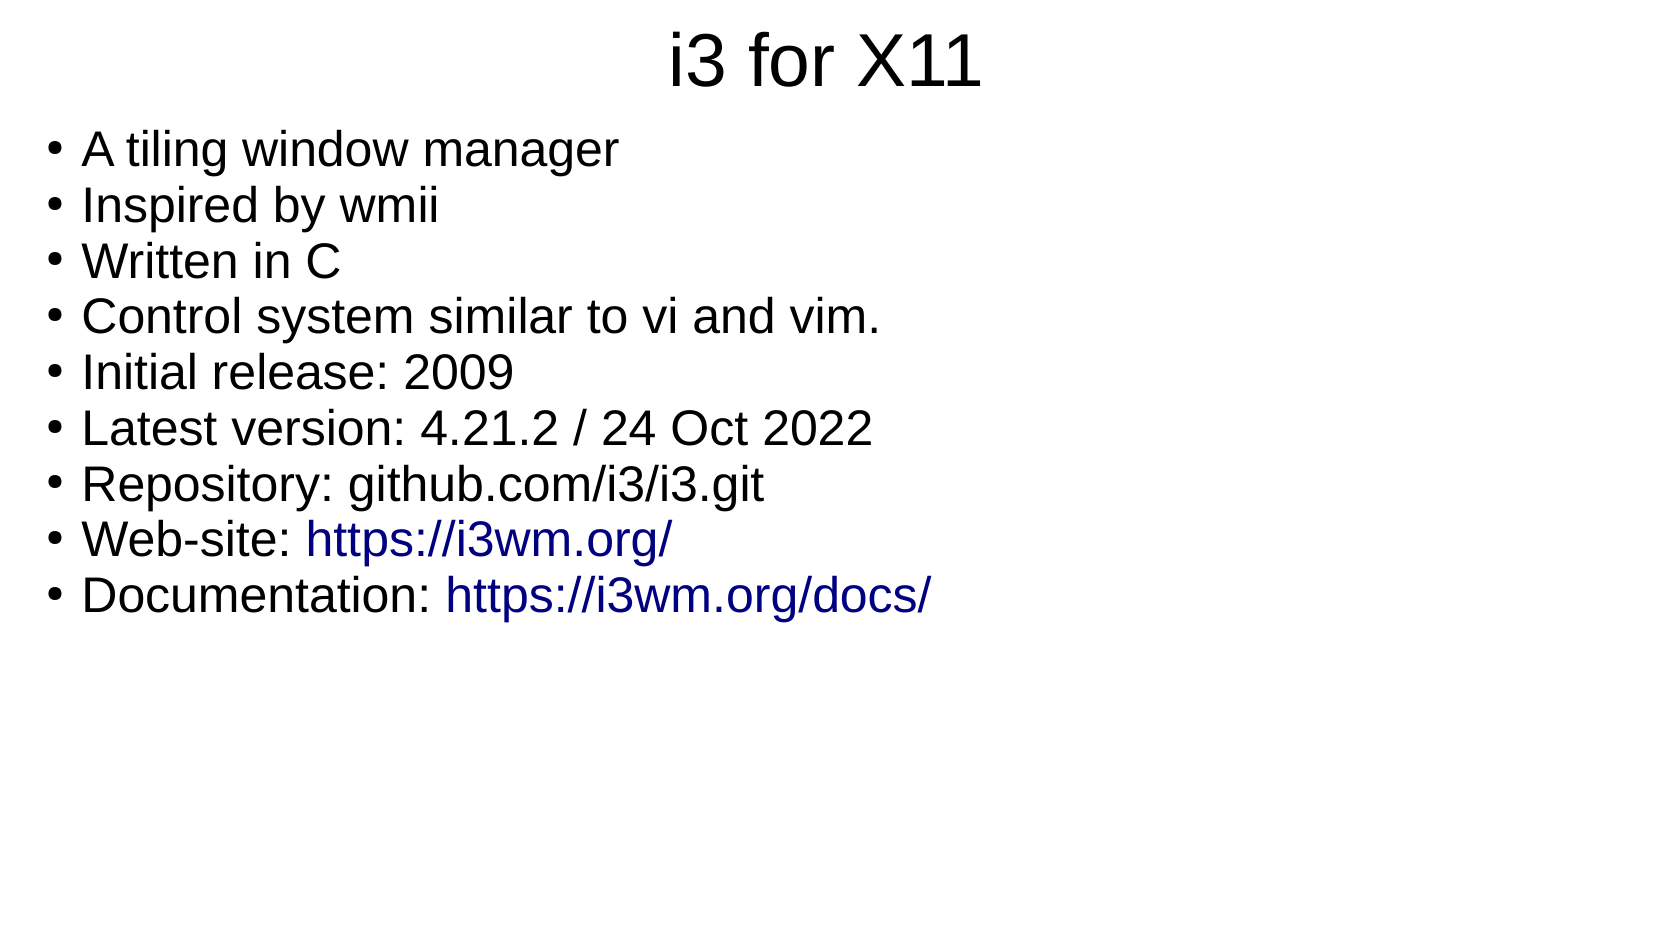

# i3 for X11
A tiling window manager
Inspired by wmii
Written in C
Control system similar to vi and vim.
Initial release: 2009
Latest version: 4.21.2 / 24 Oct 2022
Repository: github.com/i3/i3.git
Web-site: https://i3wm.org/
Documentation: https://i3wm.org/docs/